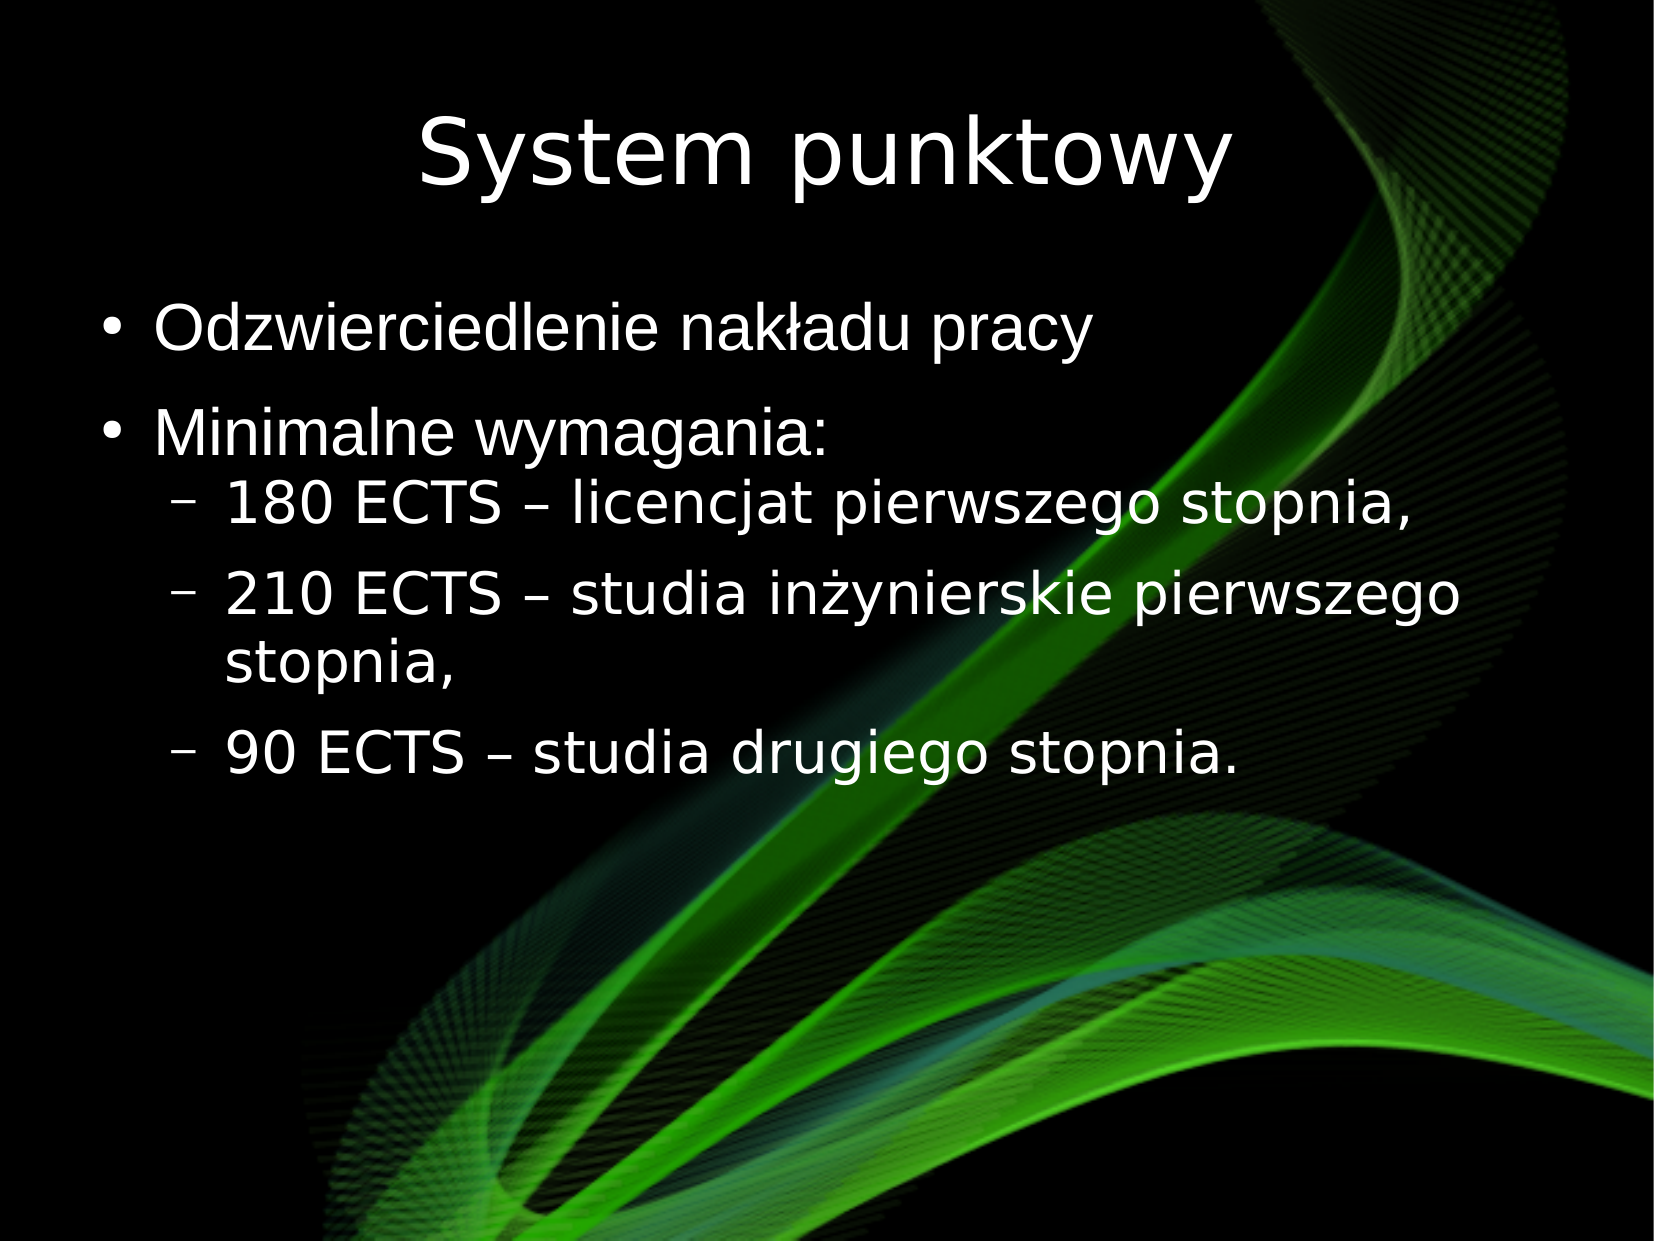

# System punktowy
Odzwierciedlenie nakładu pracy
Minimalne wymagania:
180 ECTS – licencjat pierwszego stopnia,
210 ECTS – studia inżynierskie pierwszego stopnia,
90 ECTS – studia drugiego stopnia.